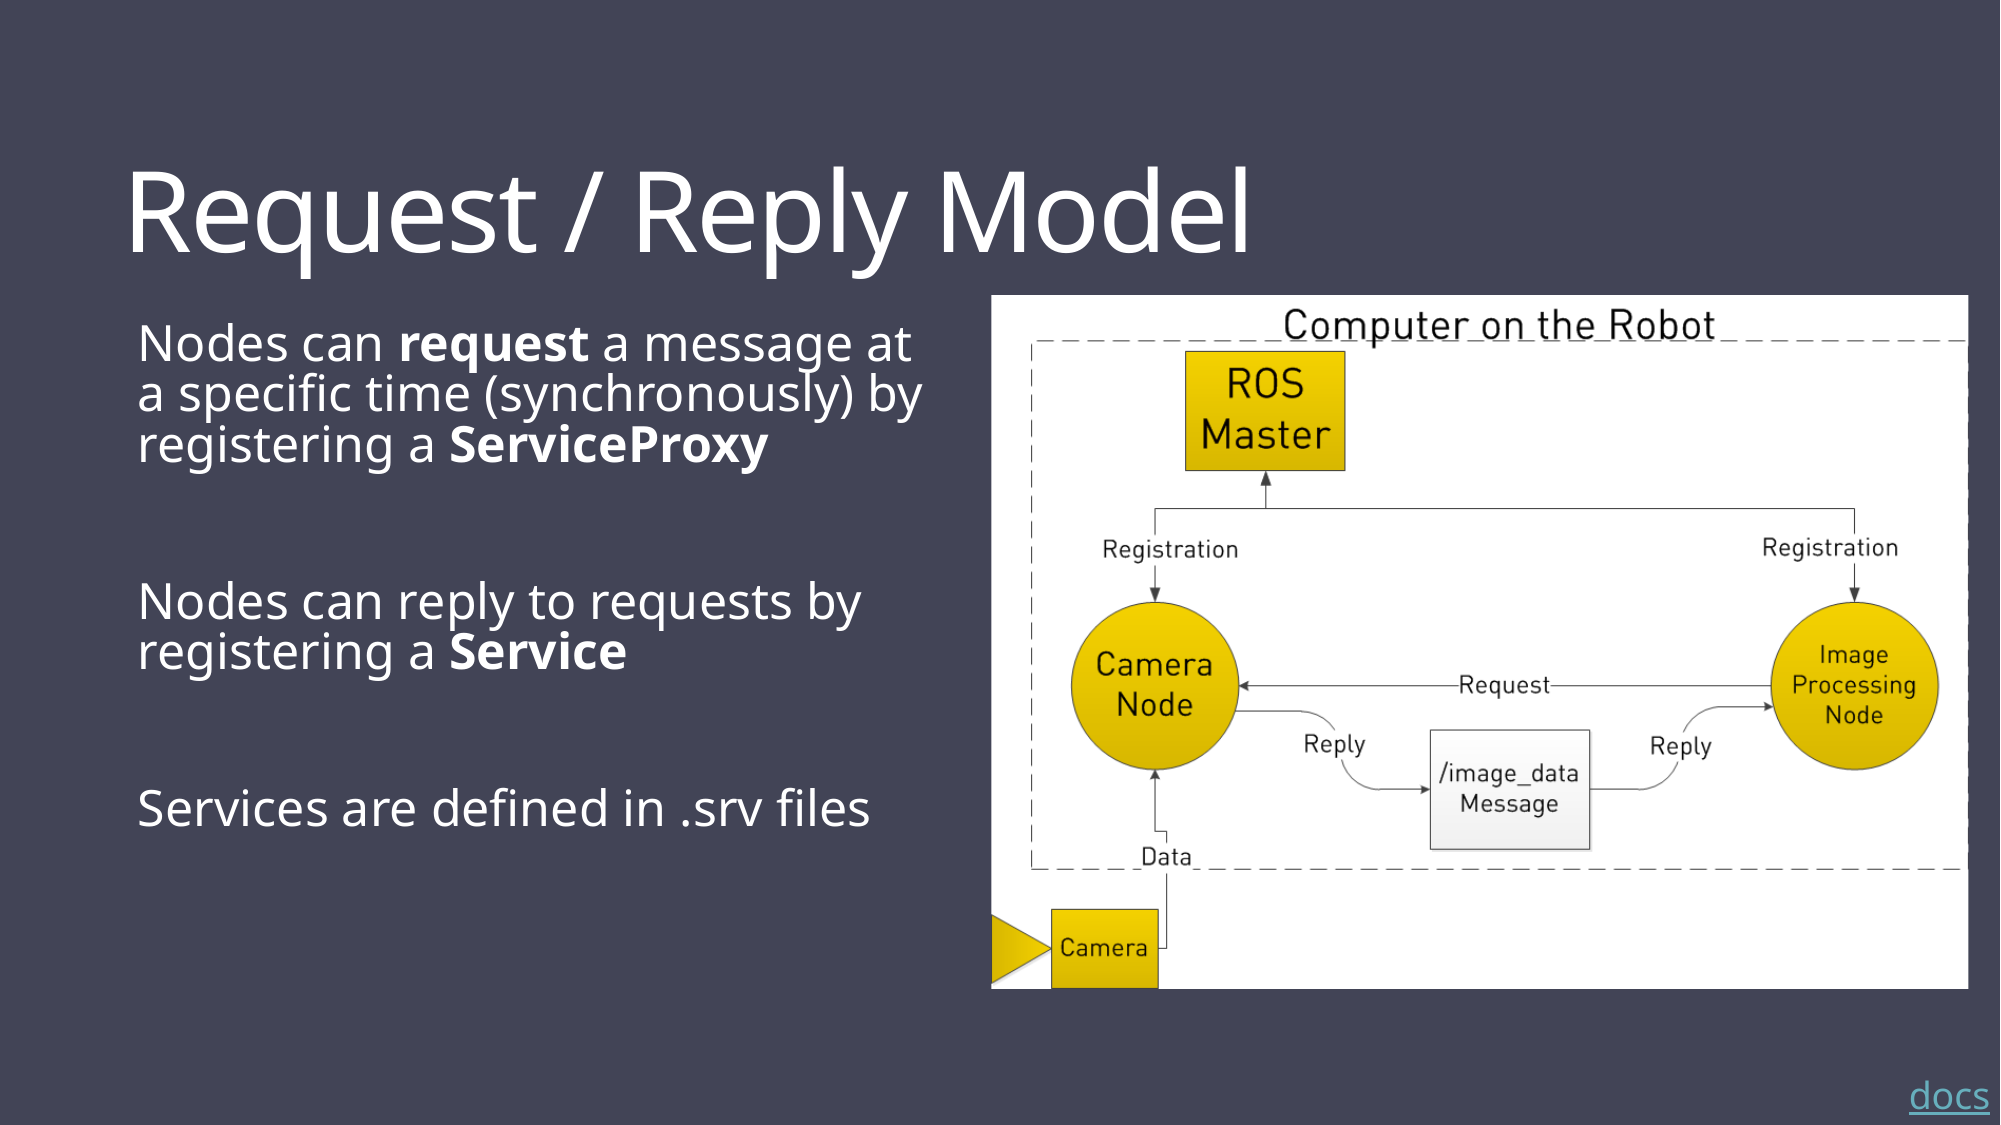

# Request / Reply Model
Nodes can request a message at a specific time (synchronously) by registering a ServiceProxy
Nodes can reply to requests by registering a Service
Services are defined in .srv files
docs